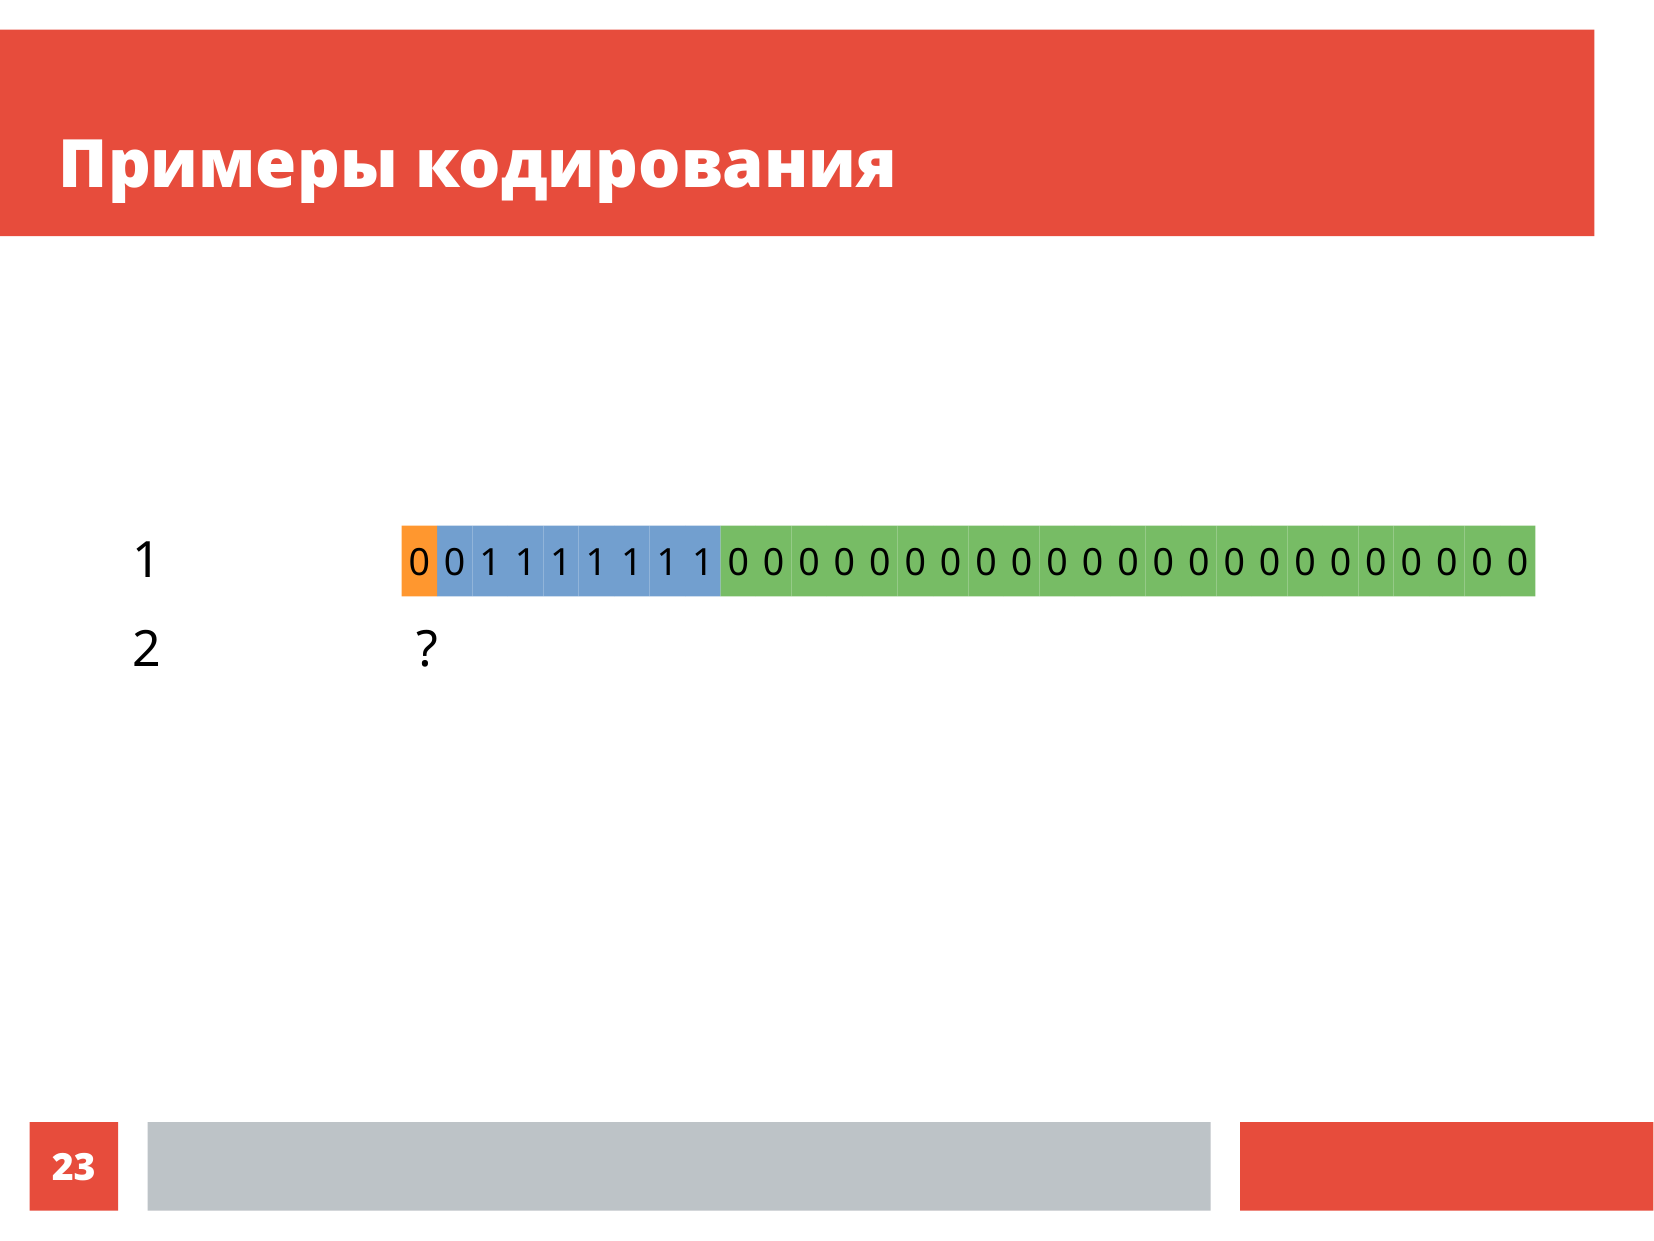

# Примеры кодирования
1
0
0
1
1
1
1
1
1
1
0
0
0
0
0
0
0
0
0
0
0
0
0
0
0
0
0
0
0
0
0
0
0
2
?
23